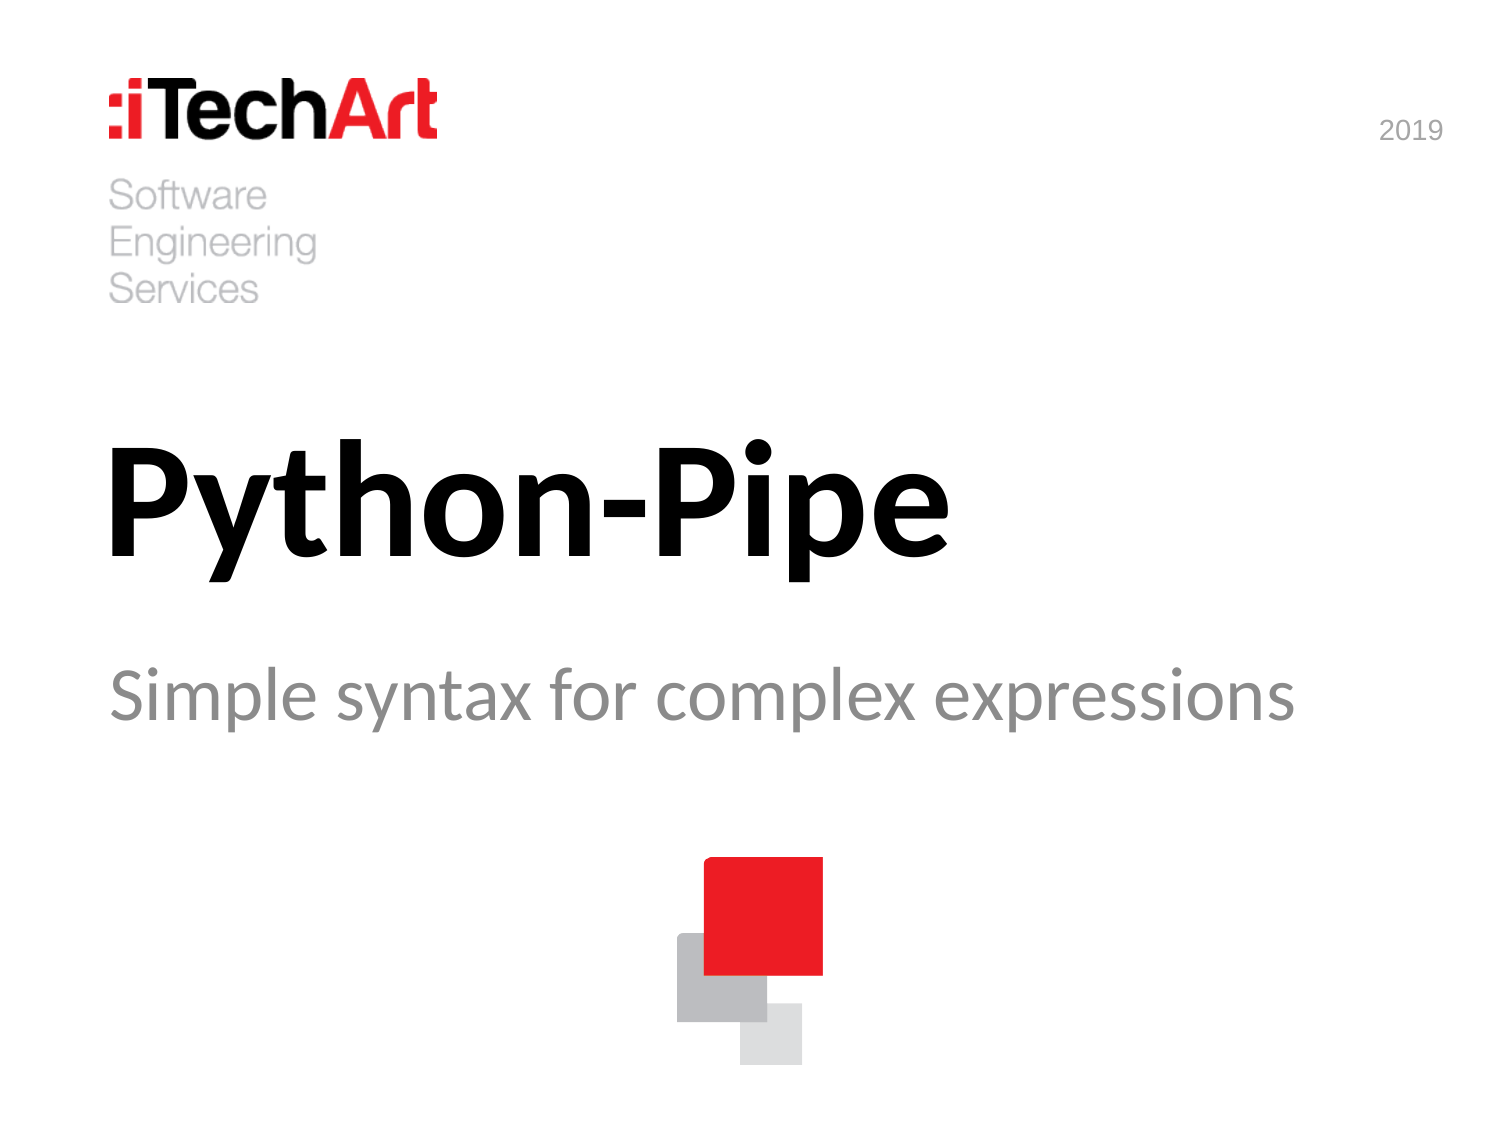

2019
# Python-Pipe
Simple syntax for complex expressions